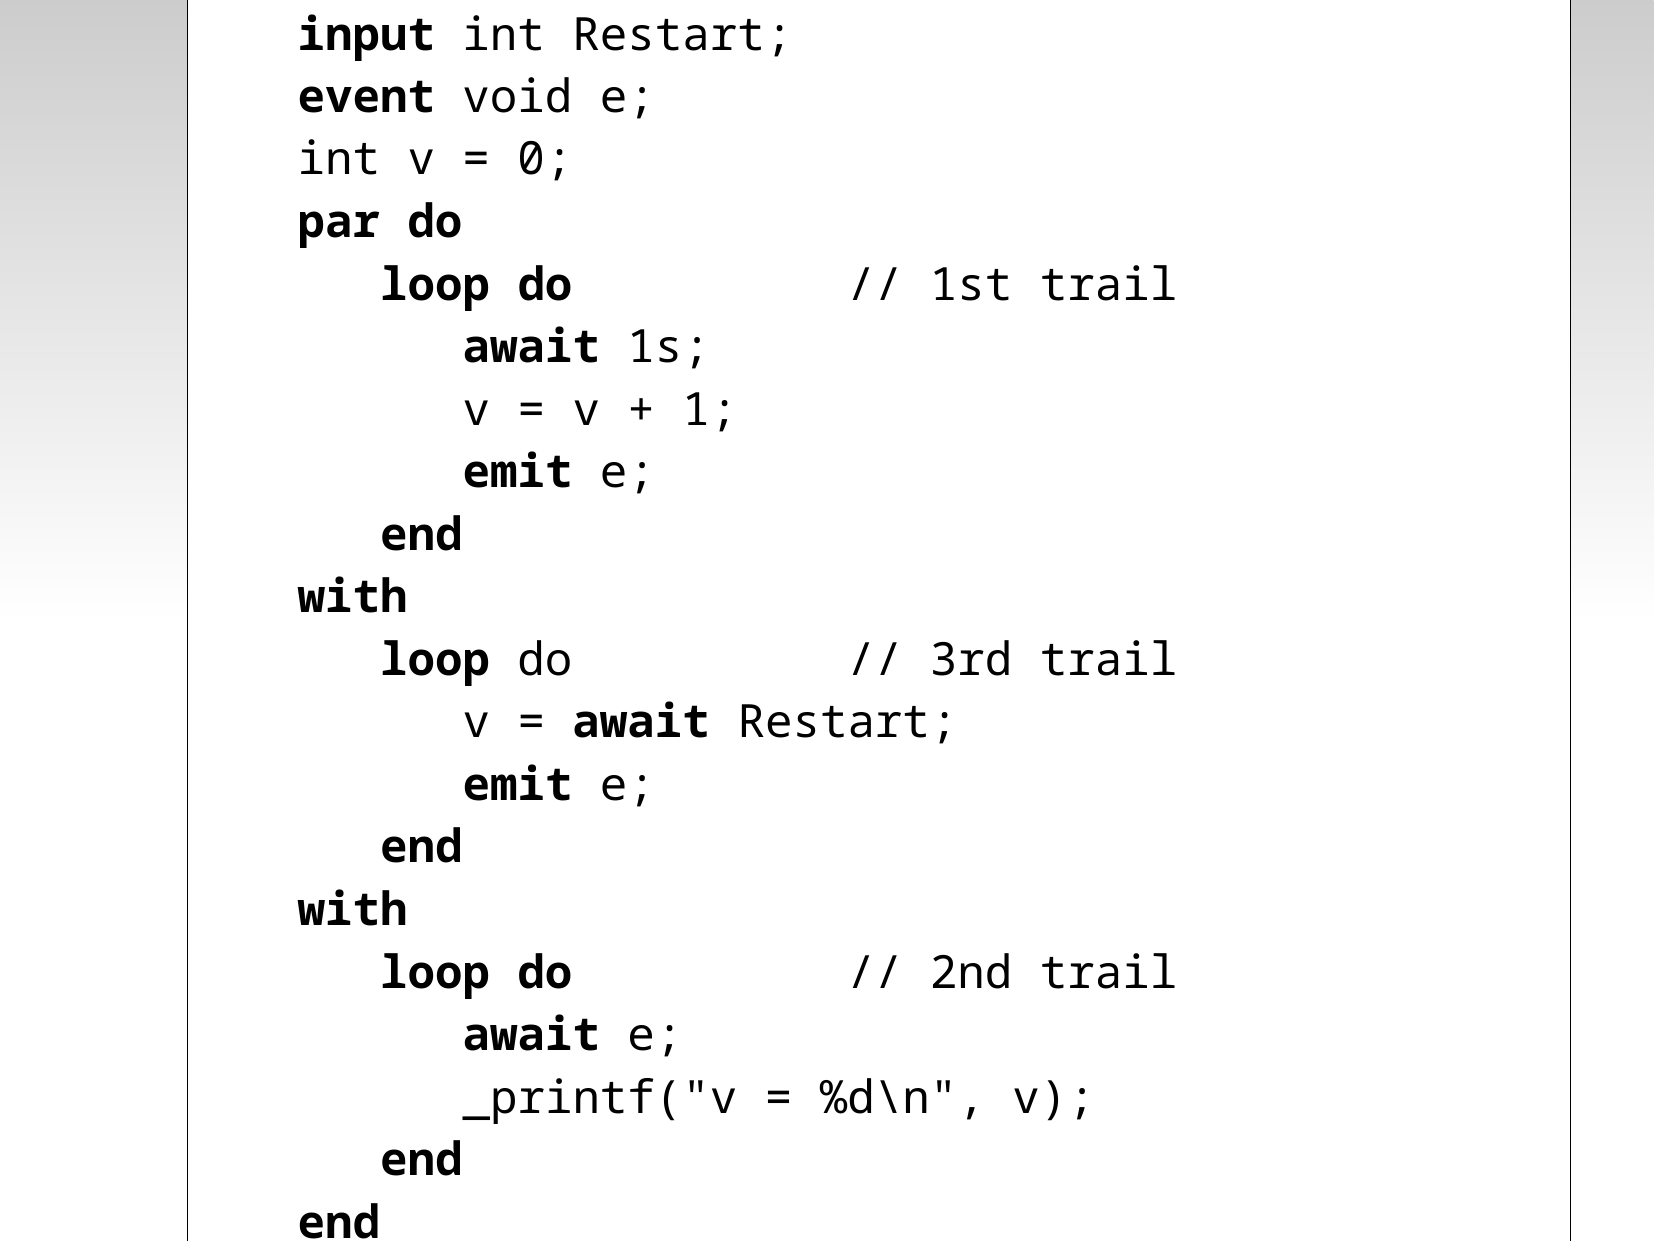

# input int Restart;
 event void e;
 int v = 0;
 par do
 loop do // 1st trail
 await 1s;
 v = v + 1;
 emit e;
 end
 with
 loop do // 3rd trail
 v = await Restart;
 emit e;
 end
 with
 loop do // 2nd trail
 await e;
 _printf("v = %d\n", v);
 end
 end